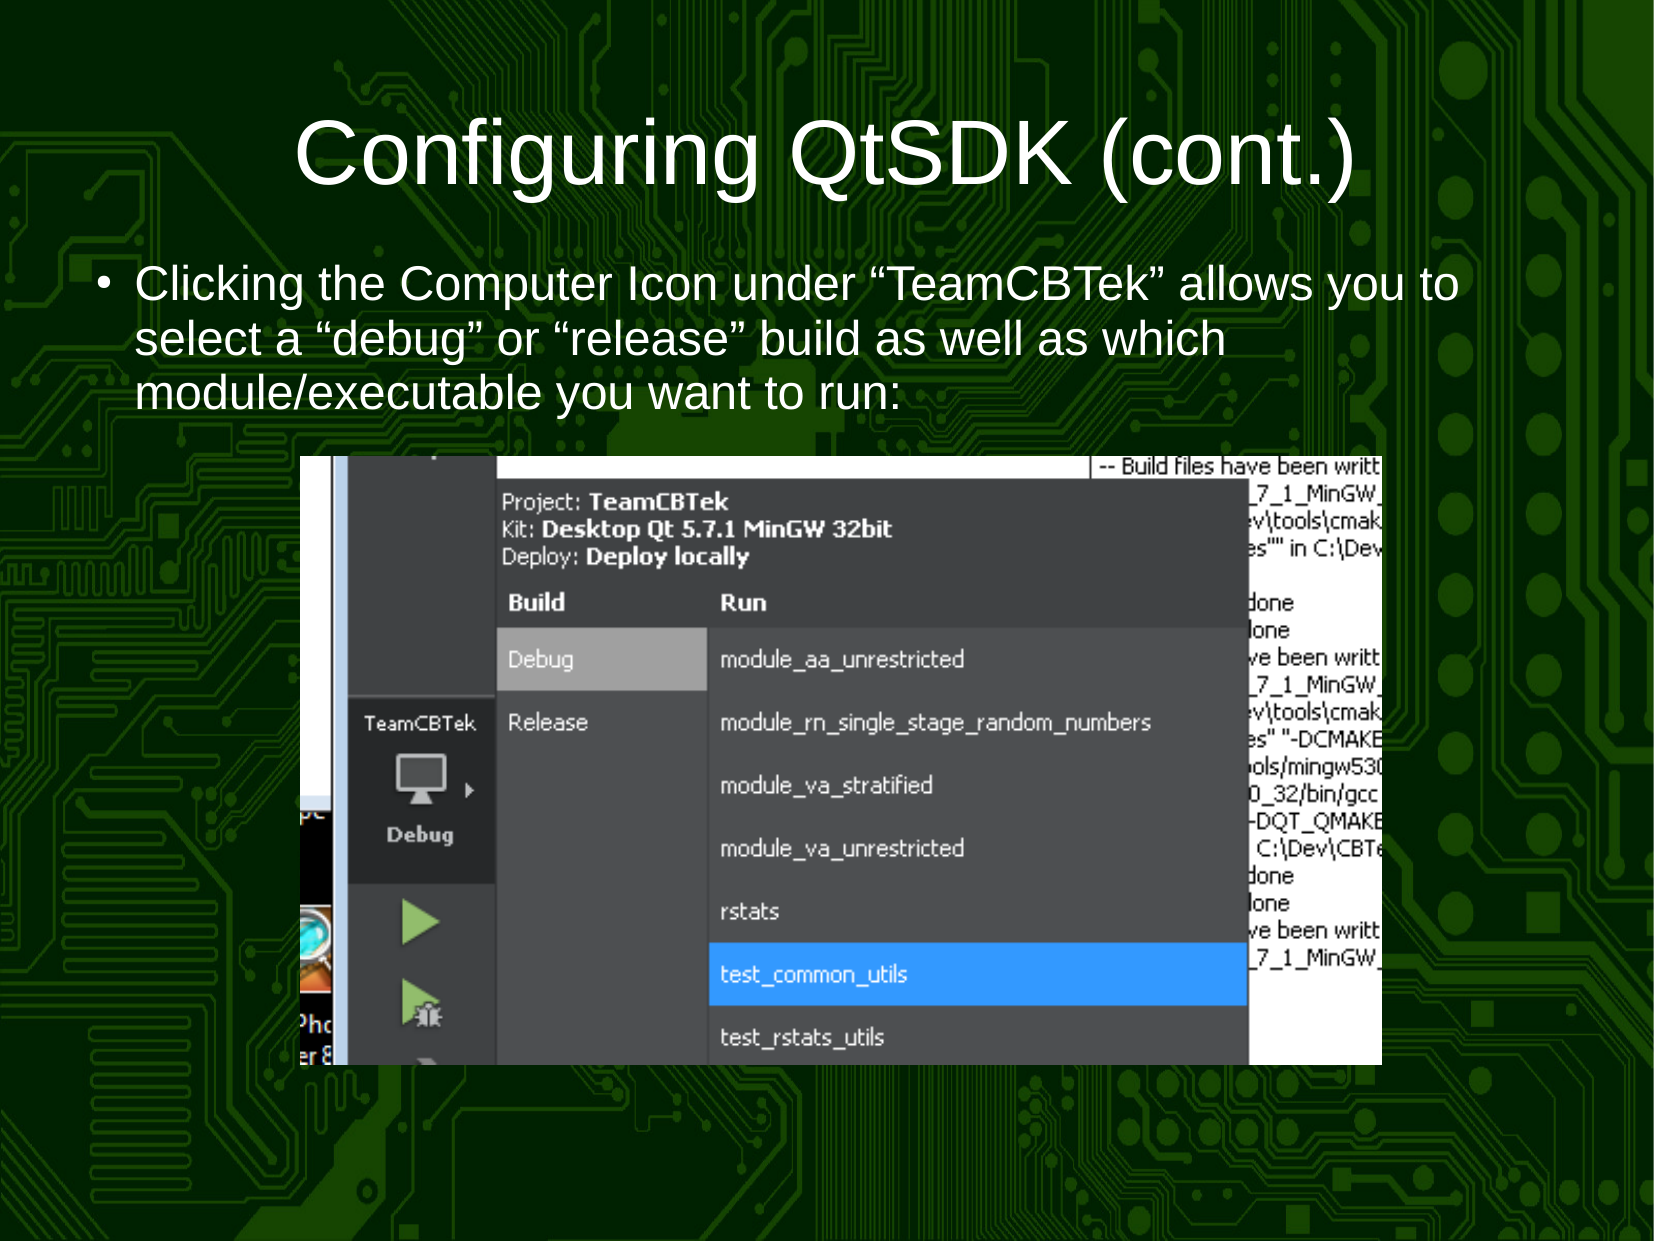

# Configuring QtSDK (cont.)
Clicking the Computer Icon under “TeamCBTek” allows you to select a “debug” or “release” build as well as which module/executable you want to run: